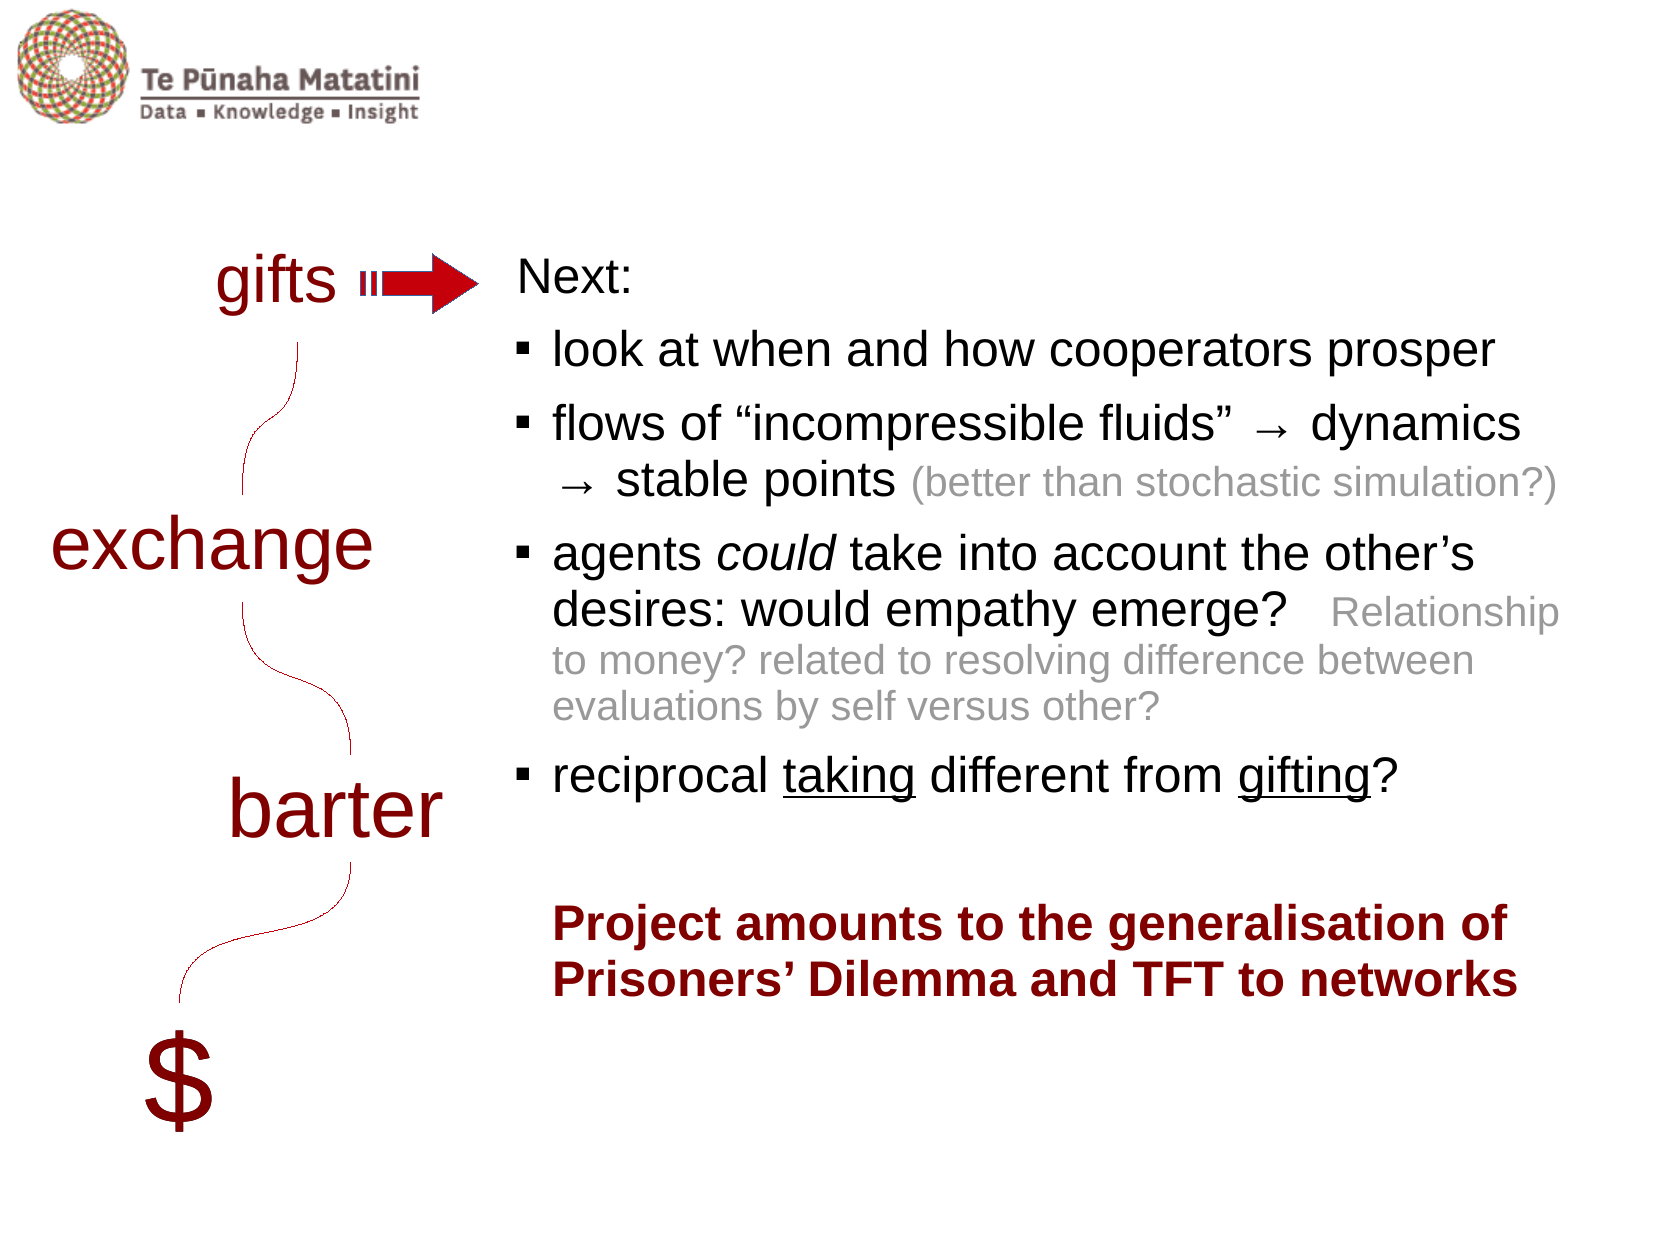

gifts
Next:
look at when and how cooperators prosper
flows of “incompressible fluids” → dynamics → stable points (better than stochastic simulation?)
agents could take into account the other’s desires: would empathy emerge? Relationship to money? related to resolving difference between evaluations by self versus other?
reciprocal taking different from gifting?
Project amounts to the generalisation of Prisoners’ Dilemma and TFT to networks
exchange
barter
$
$